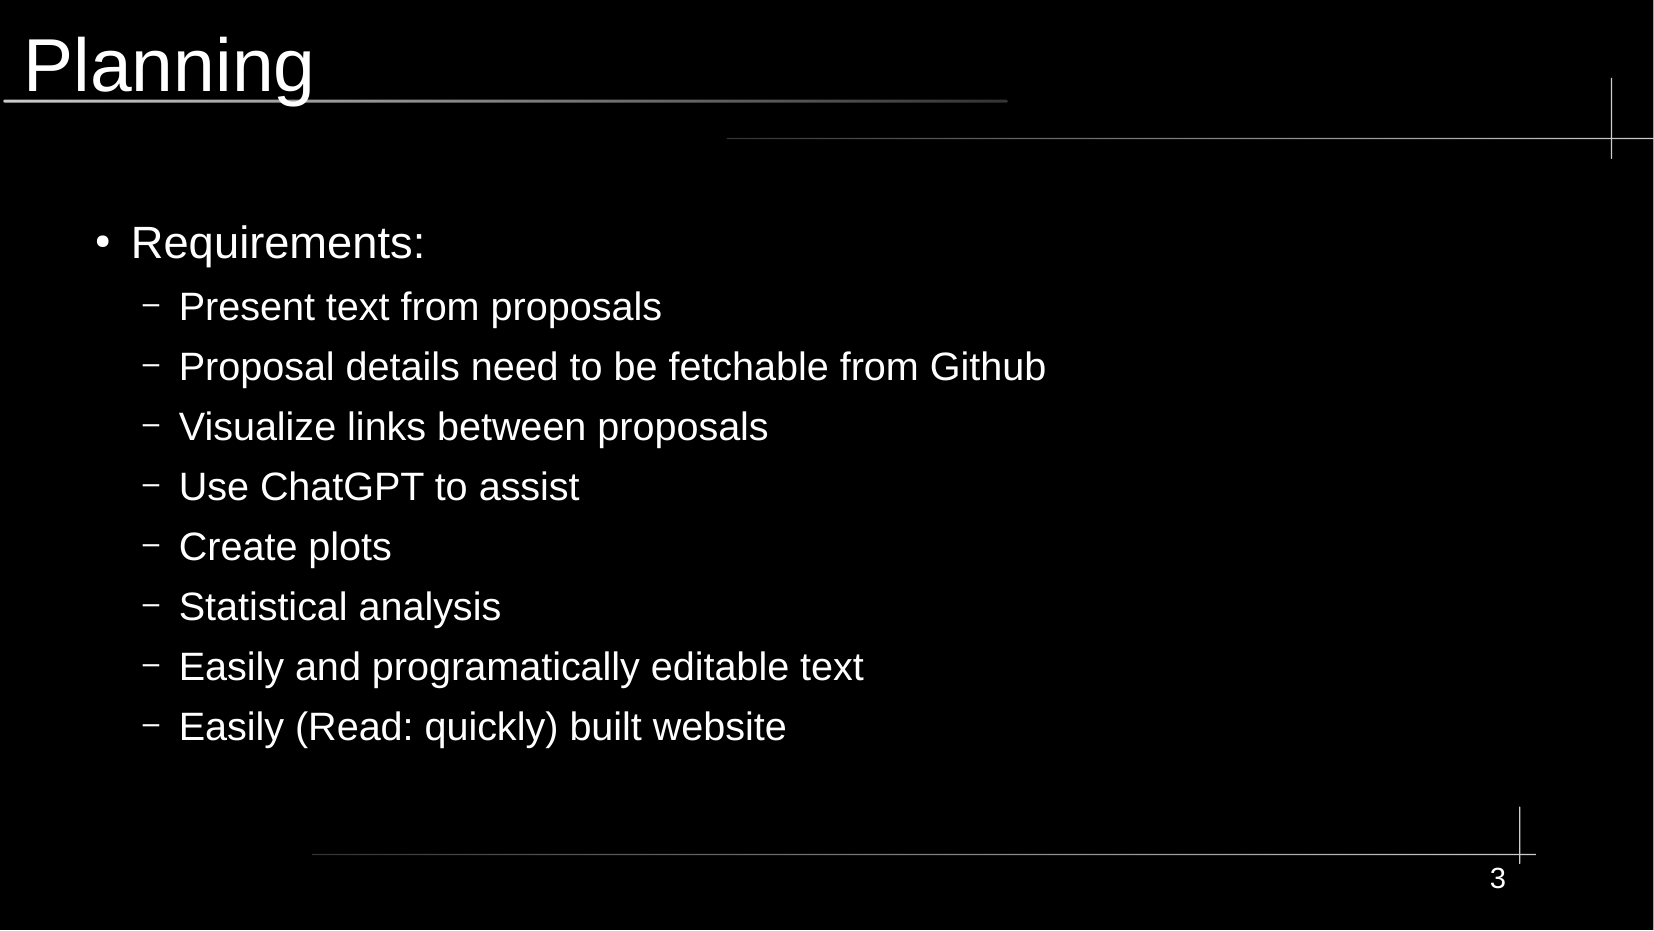

# Planning
Requirements:
Present text from proposals
Proposal details need to be fetchable from Github
Visualize links between proposals
Use ChatGPT to assist
Create plots
Statistical analysis
Easily and programatically editable text
Easily (Read: quickly) built website
3